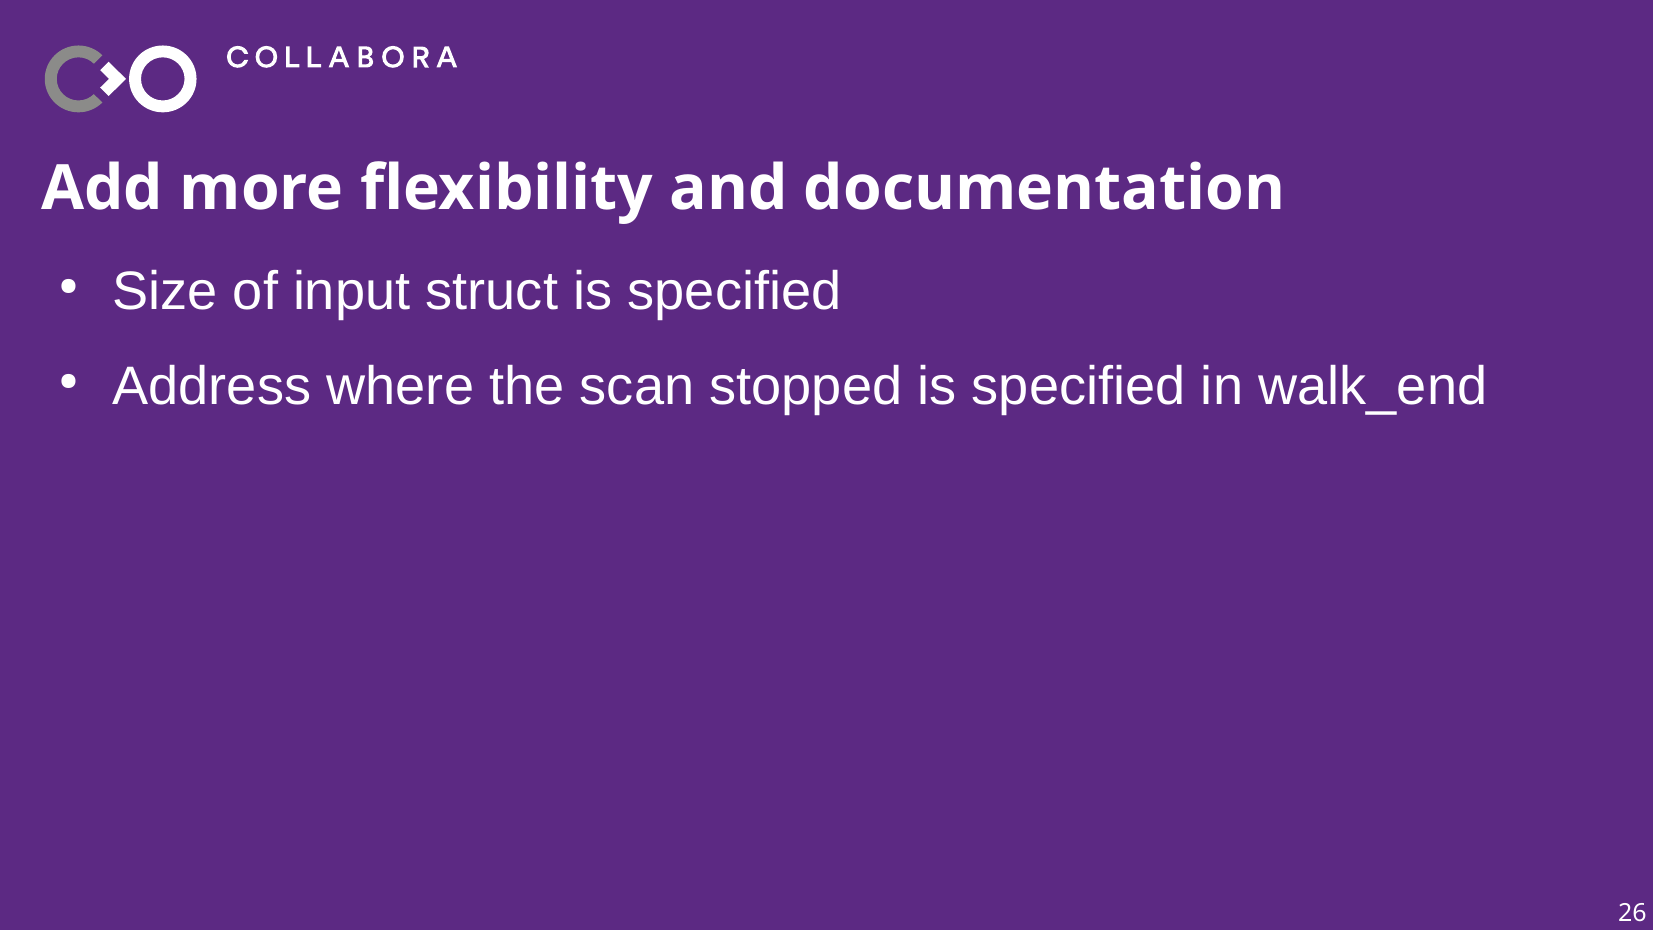

# Add more flexibility and documentation
Size of input struct is specified
Address where the scan stopped is specified in walk_end